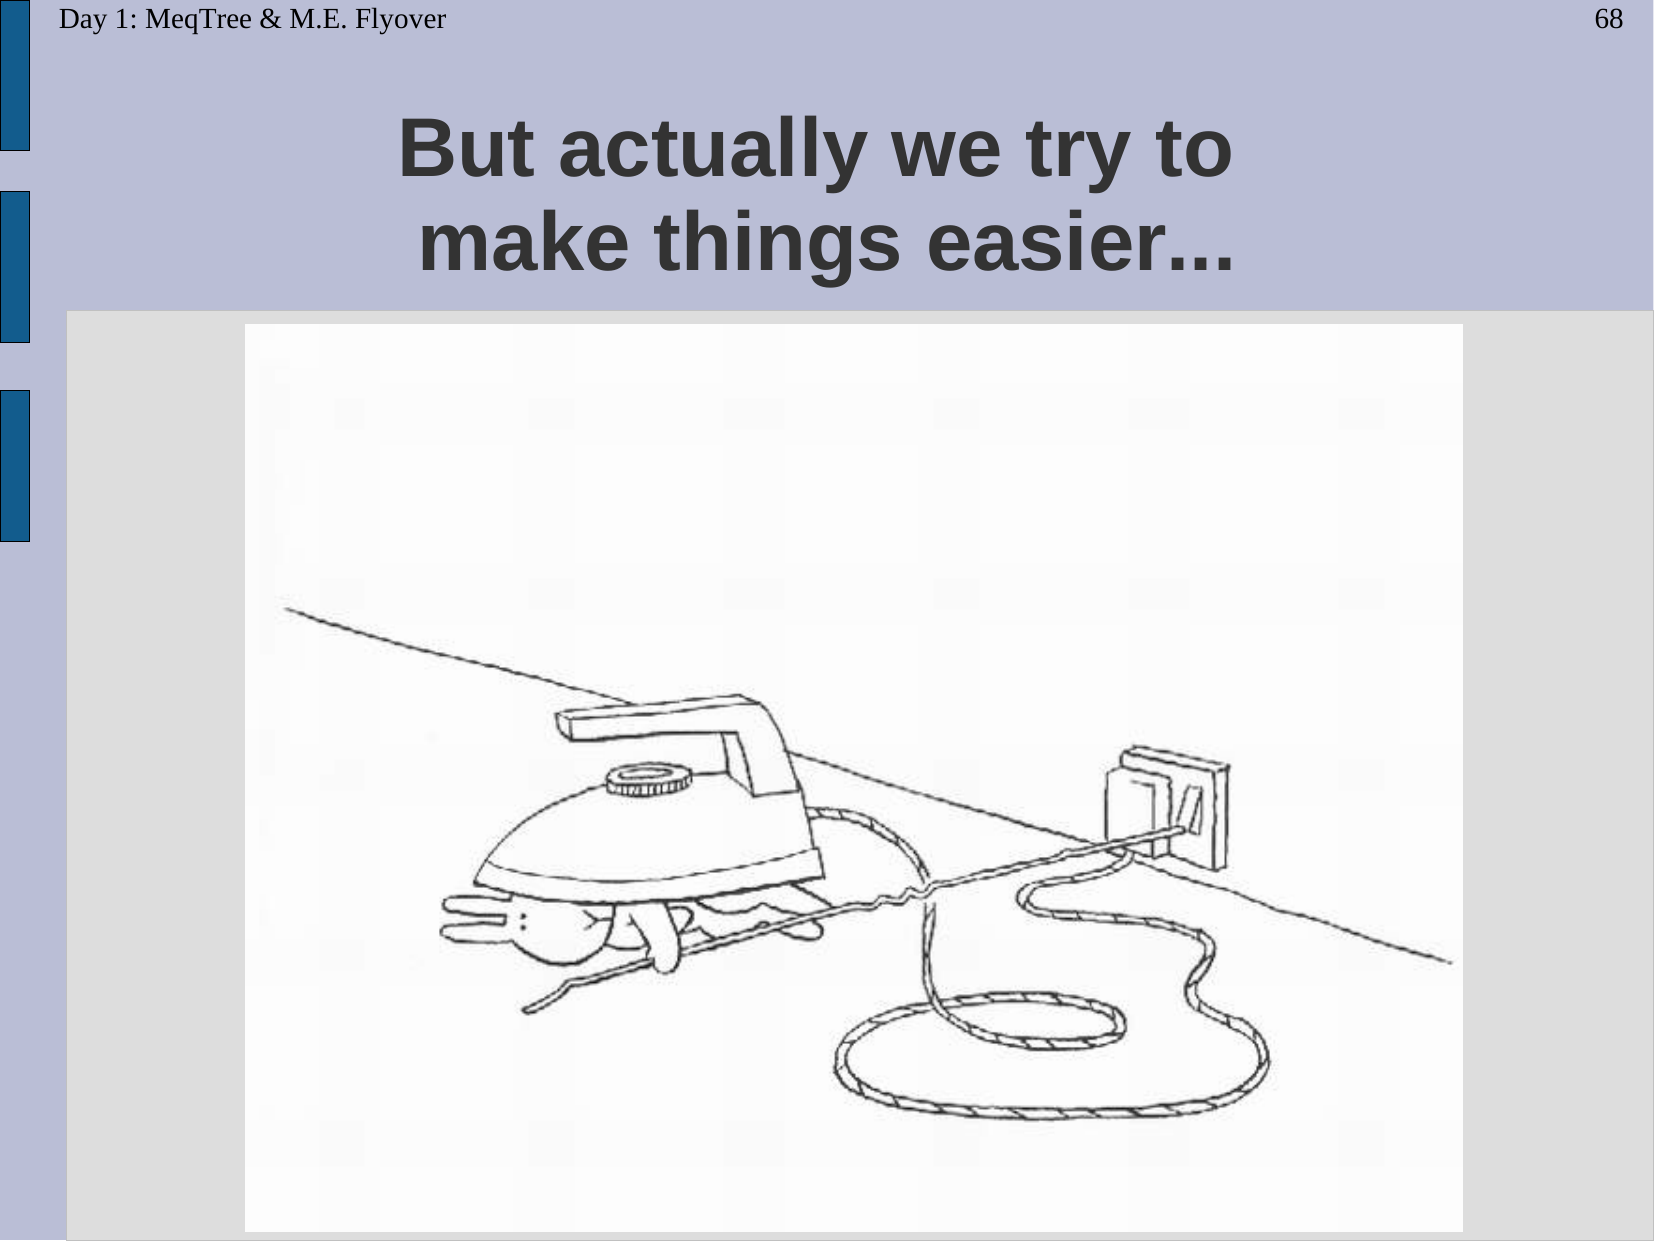

Day 1: MeqTree & M.E. Flyover
68
# But actually we try to make things easier...